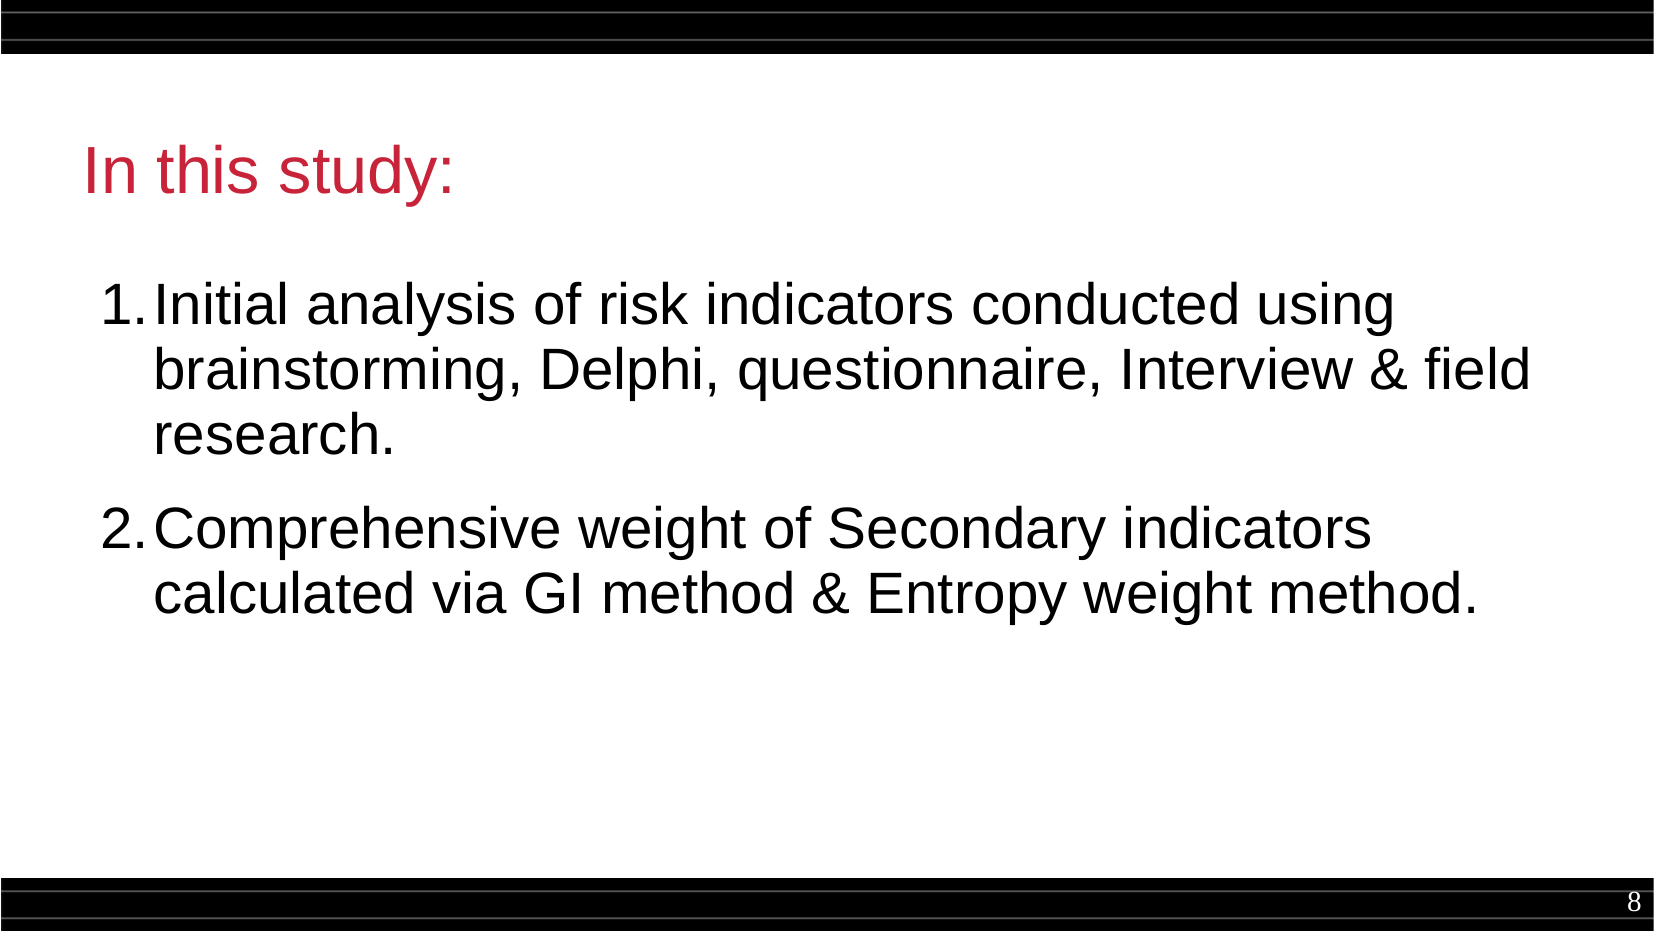

# In this study:
Initial analysis of risk indicators conducted using brainstorming, Delphi, questionnaire, Interview & field research.
Comprehensive weight of Secondary indicators calculated via GI method & Entropy weight method.